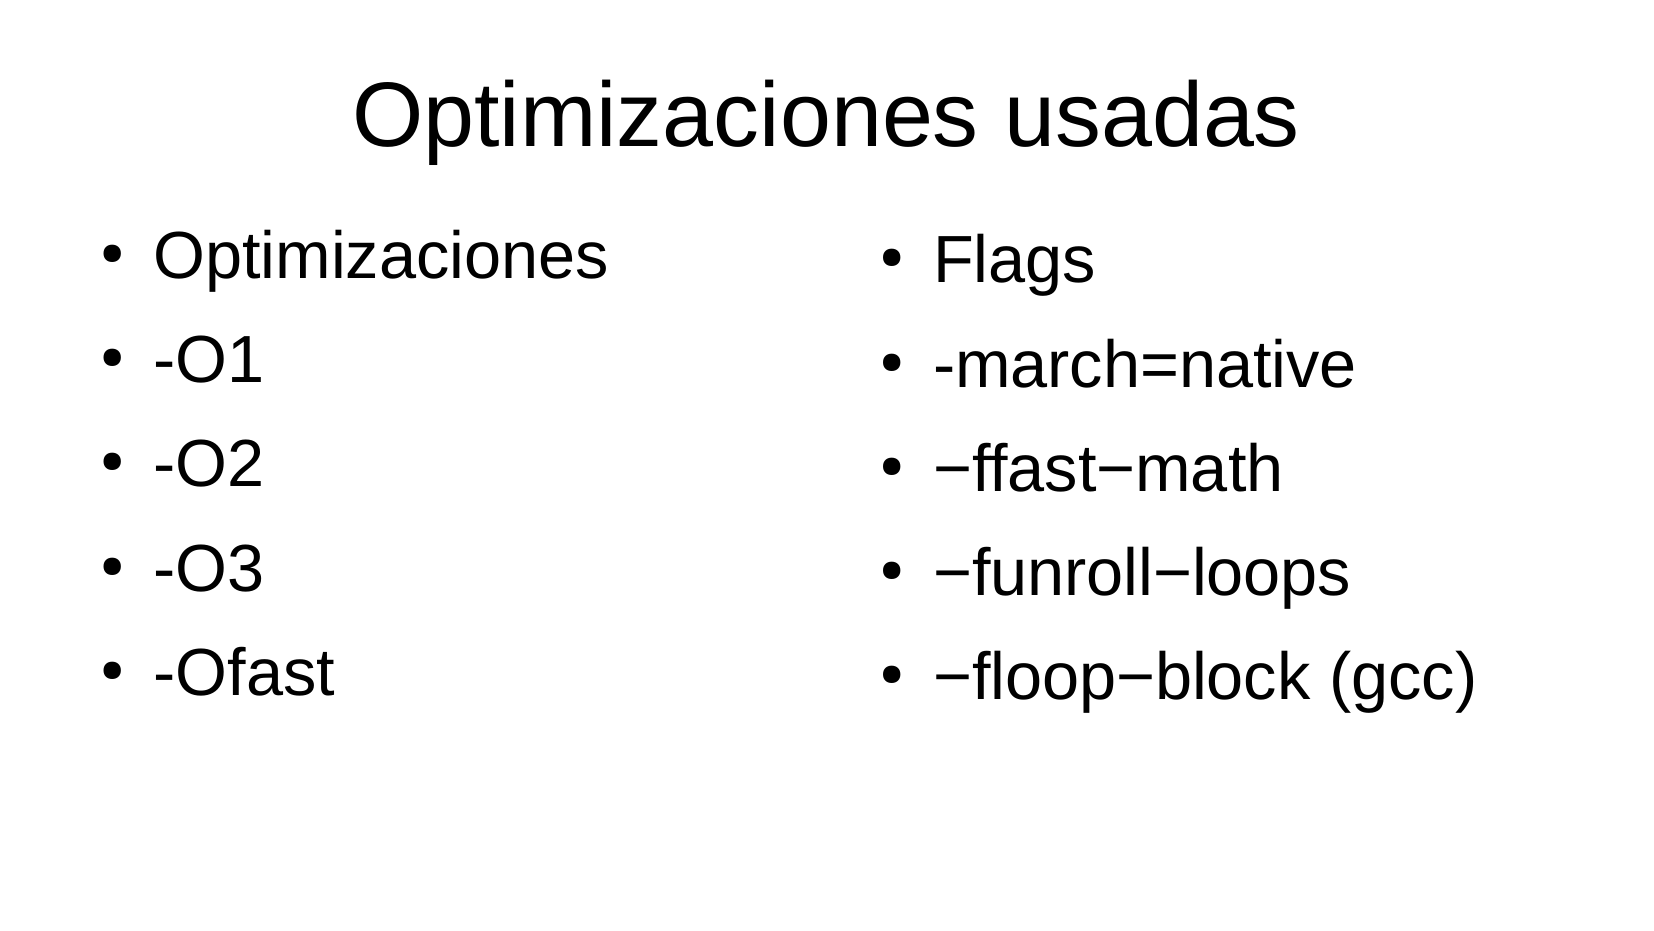

# Optimizaciones usadas
Optimizaciones
-O1
-O2
-O3
-Ofast
Flags
-march=native
−ffast−math
−funroll−loops
−floop−block (gcc)